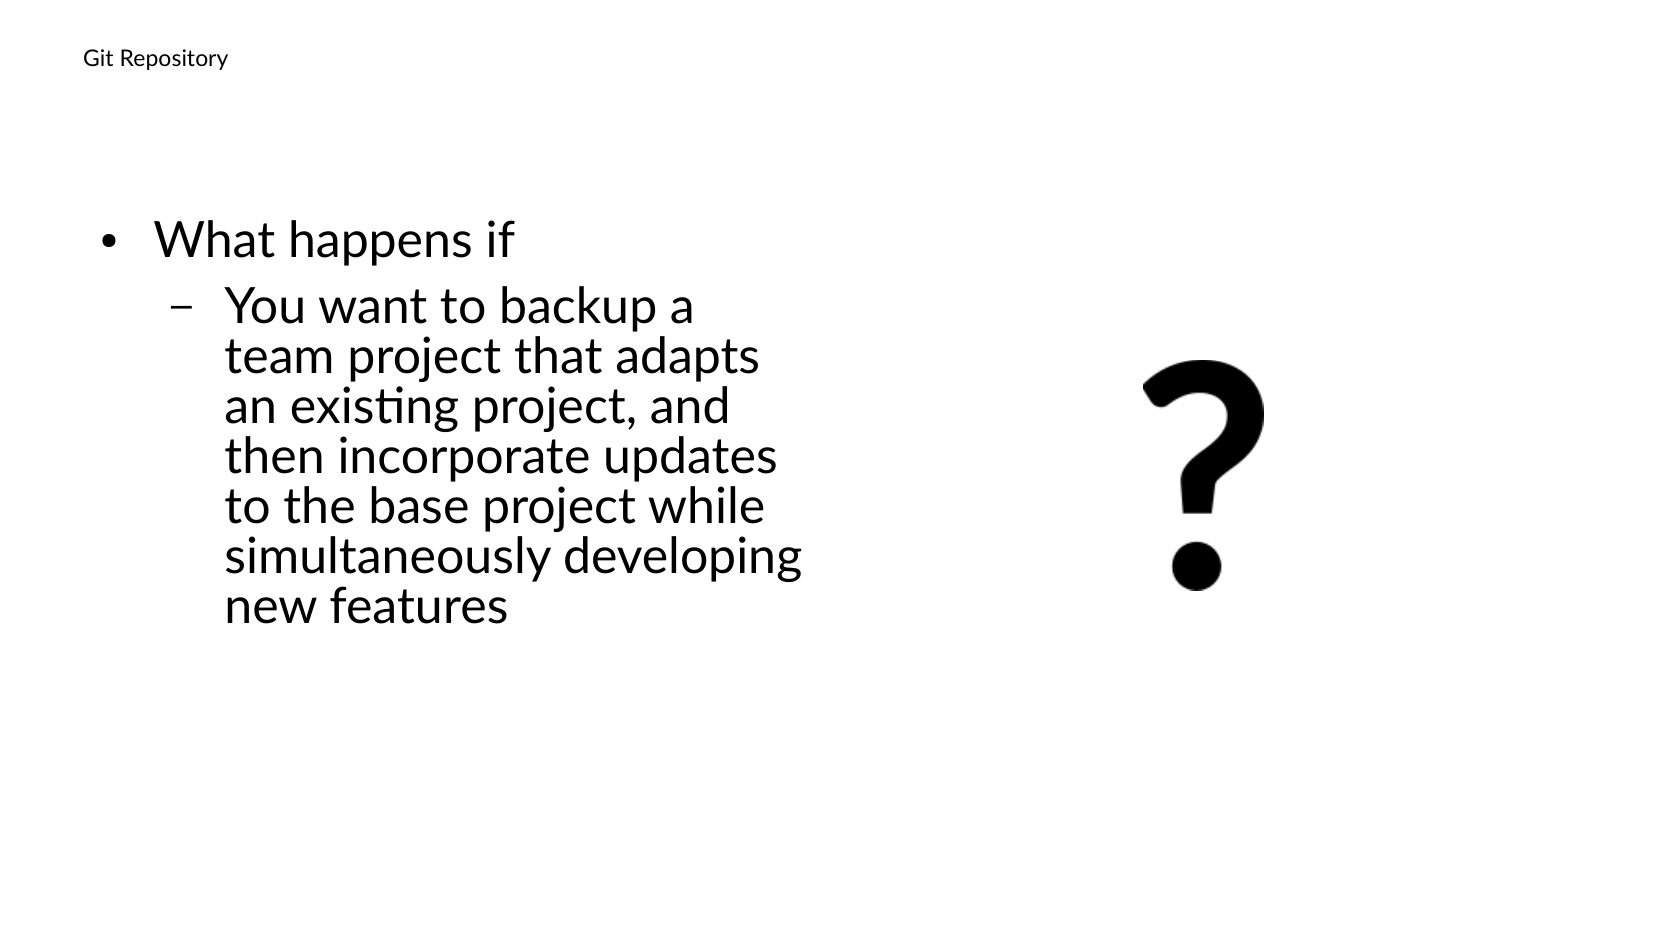

# Git Repository
What happens if
You want to backup a team project that adapts an existing project, and then incorporate updates to the base project while simultaneously developing new features